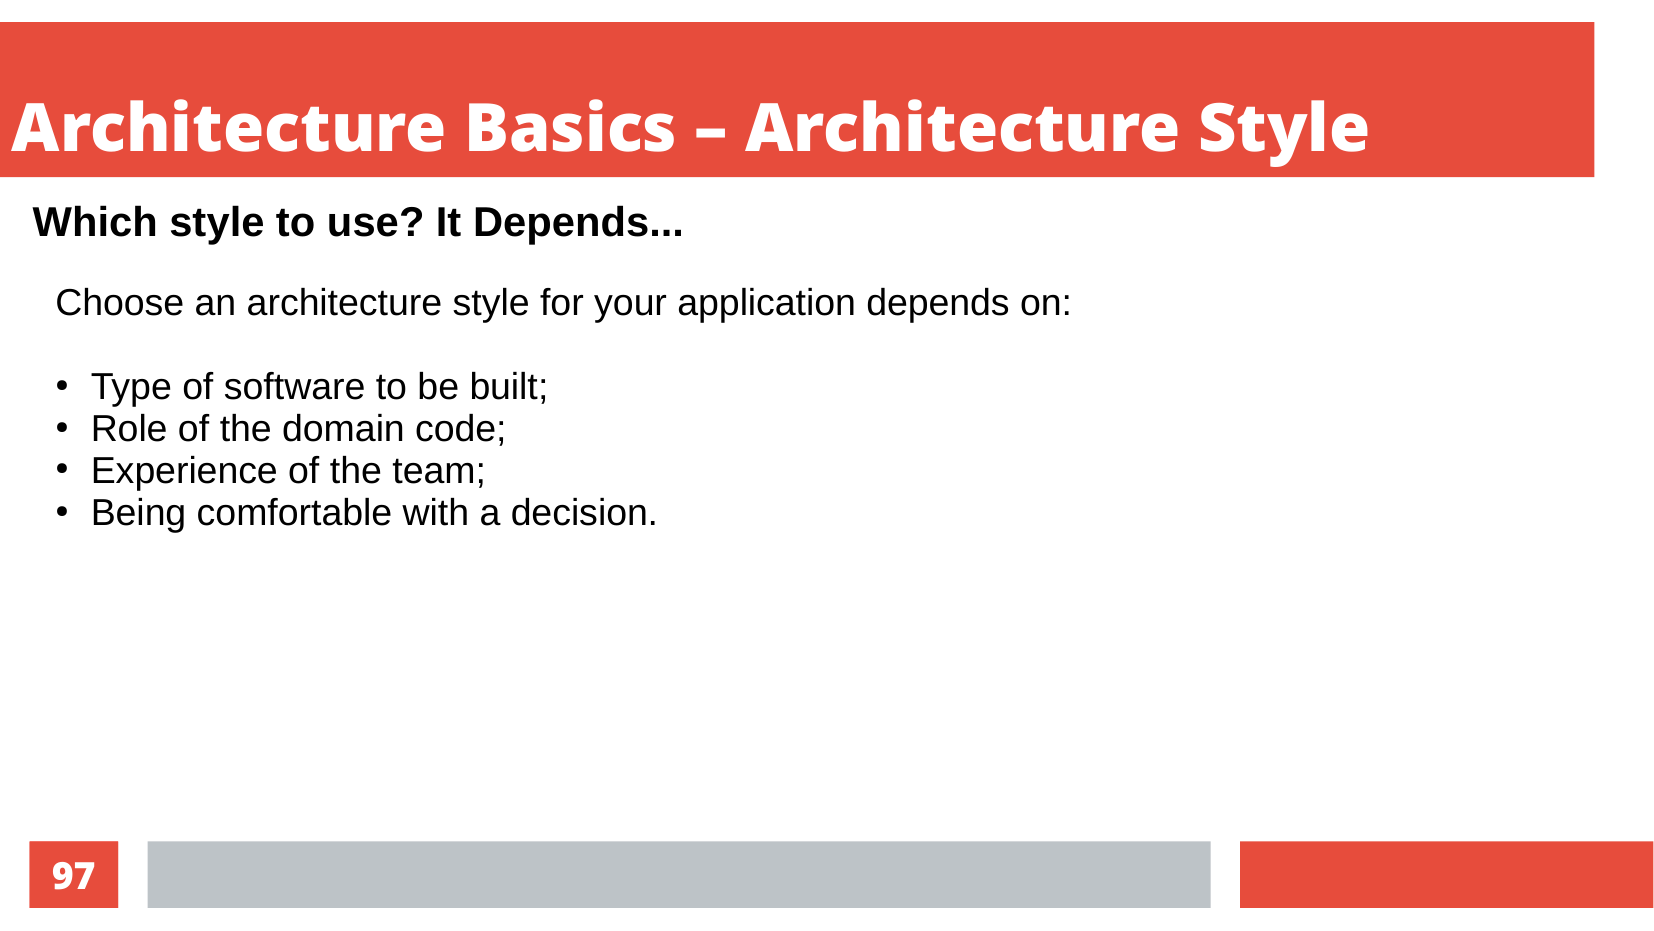

# Architecture Basics – Architecture Style
Which style to use? It Depends...
Choose an architecture style for your application depends on:
Type of software to be built;
Role of the domain code;
Experience of the team;
Being comfortable with a decision.
97